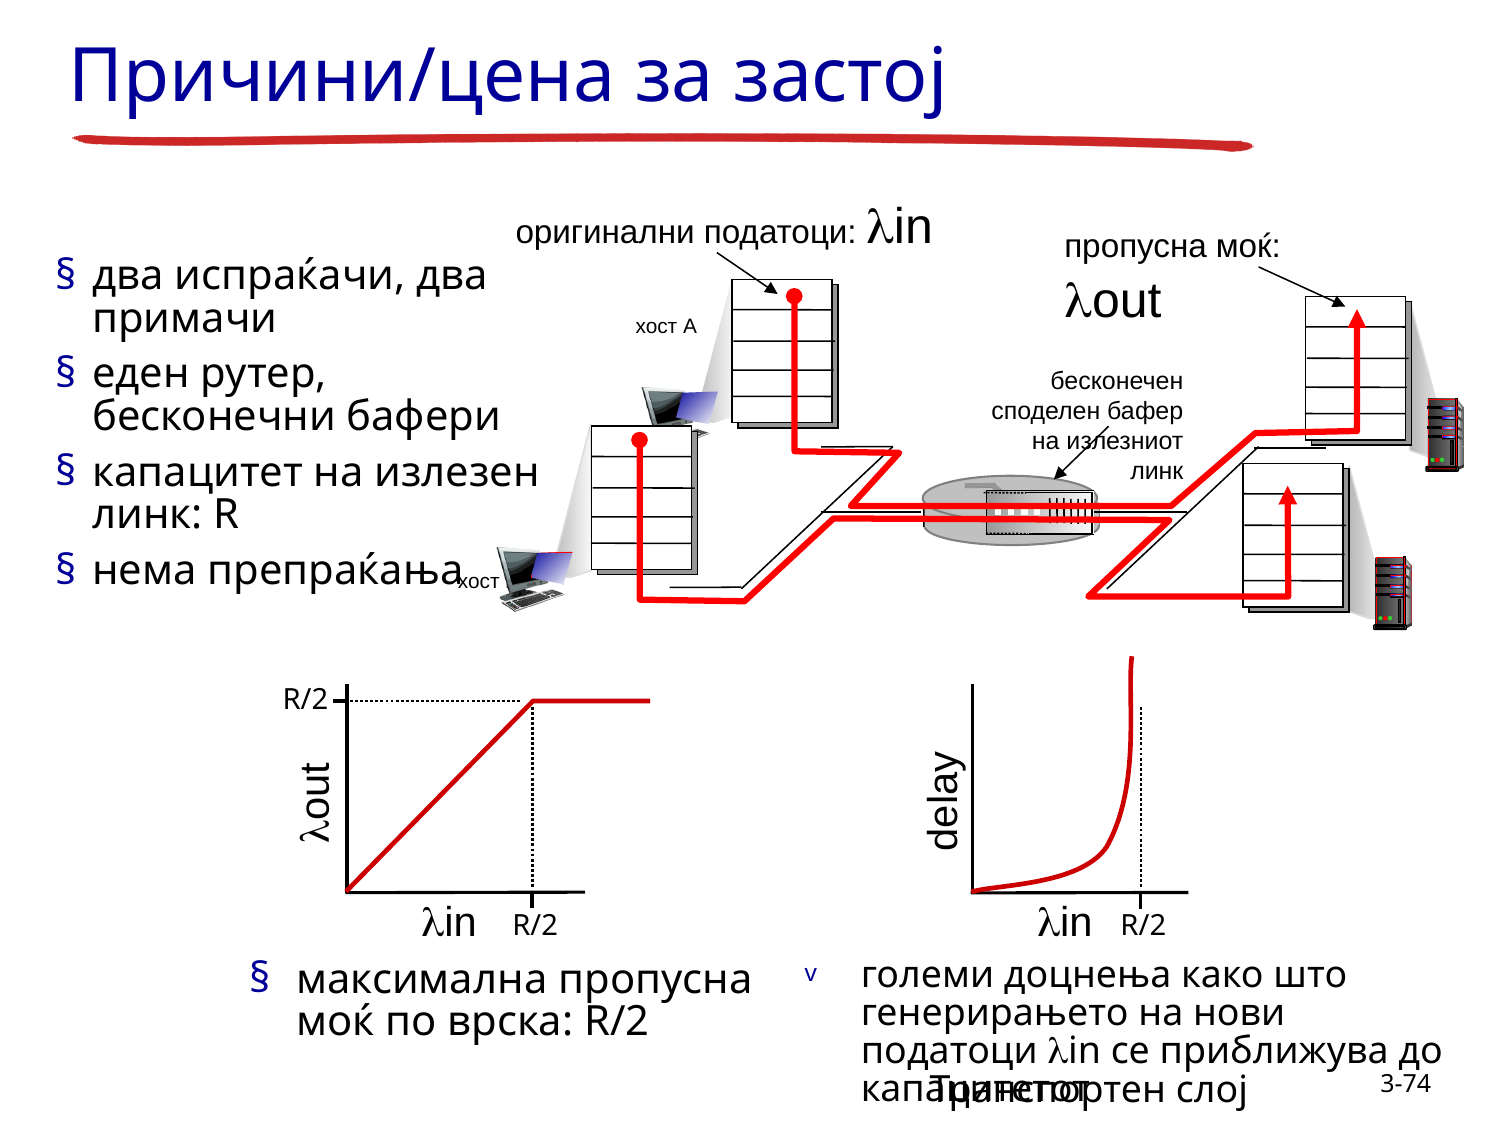

# Причини/цена за застој
оригинални податоци: lin
пропусна моќ: lout
два испраќачи, два примачи
еден рутер, бесконечни бафери
капацитет на излезен линк: R
нема препраќања
хост A
бесконечен споделен бафер на излезниот линк
хост B
delay
lin
R/2
R/2
lout
lin
R/2
големи доцнења како што генерирањето на нови податоци lin се приближува до капацитетот
максимална пропусна моќ по врска: R/2
Транспортен слој